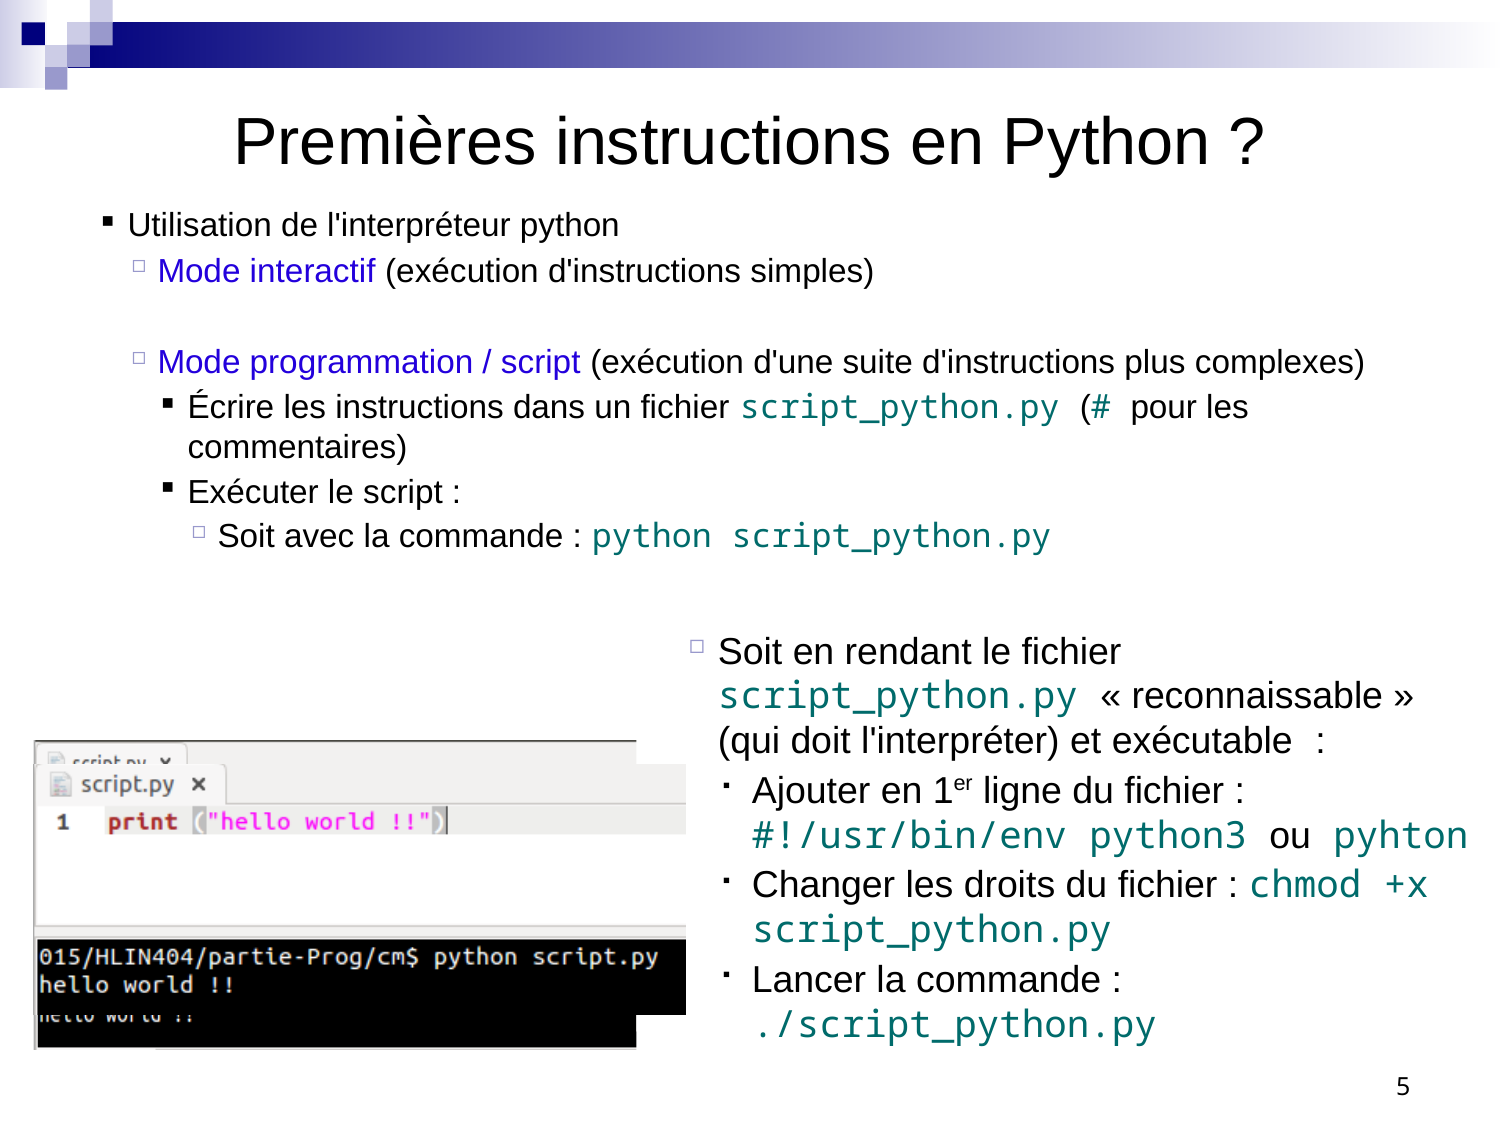

# Premières instructions en Python ?
Utilisation de l'interpréteur python
Mode interactif (exécution d'instructions simples)
Mode programmation / script (exécution d'une suite d'instructions plus complexes)
Écrire les instructions dans un fichier script_python.py (# pour les commentaires)
Exécuter le script :
Soit avec la commande : python script_python.py
Soit en rendant le fichier script_python.py « reconnaissable » (qui doit l'interpréter) et exécutable :
Ajouter en 1er ligne du fichier : #!/usr/bin/env python3 ou pyhton
Changer les droits du fichier : chmod +x script_python.py
Lancer la commande : ./script_python.py
5